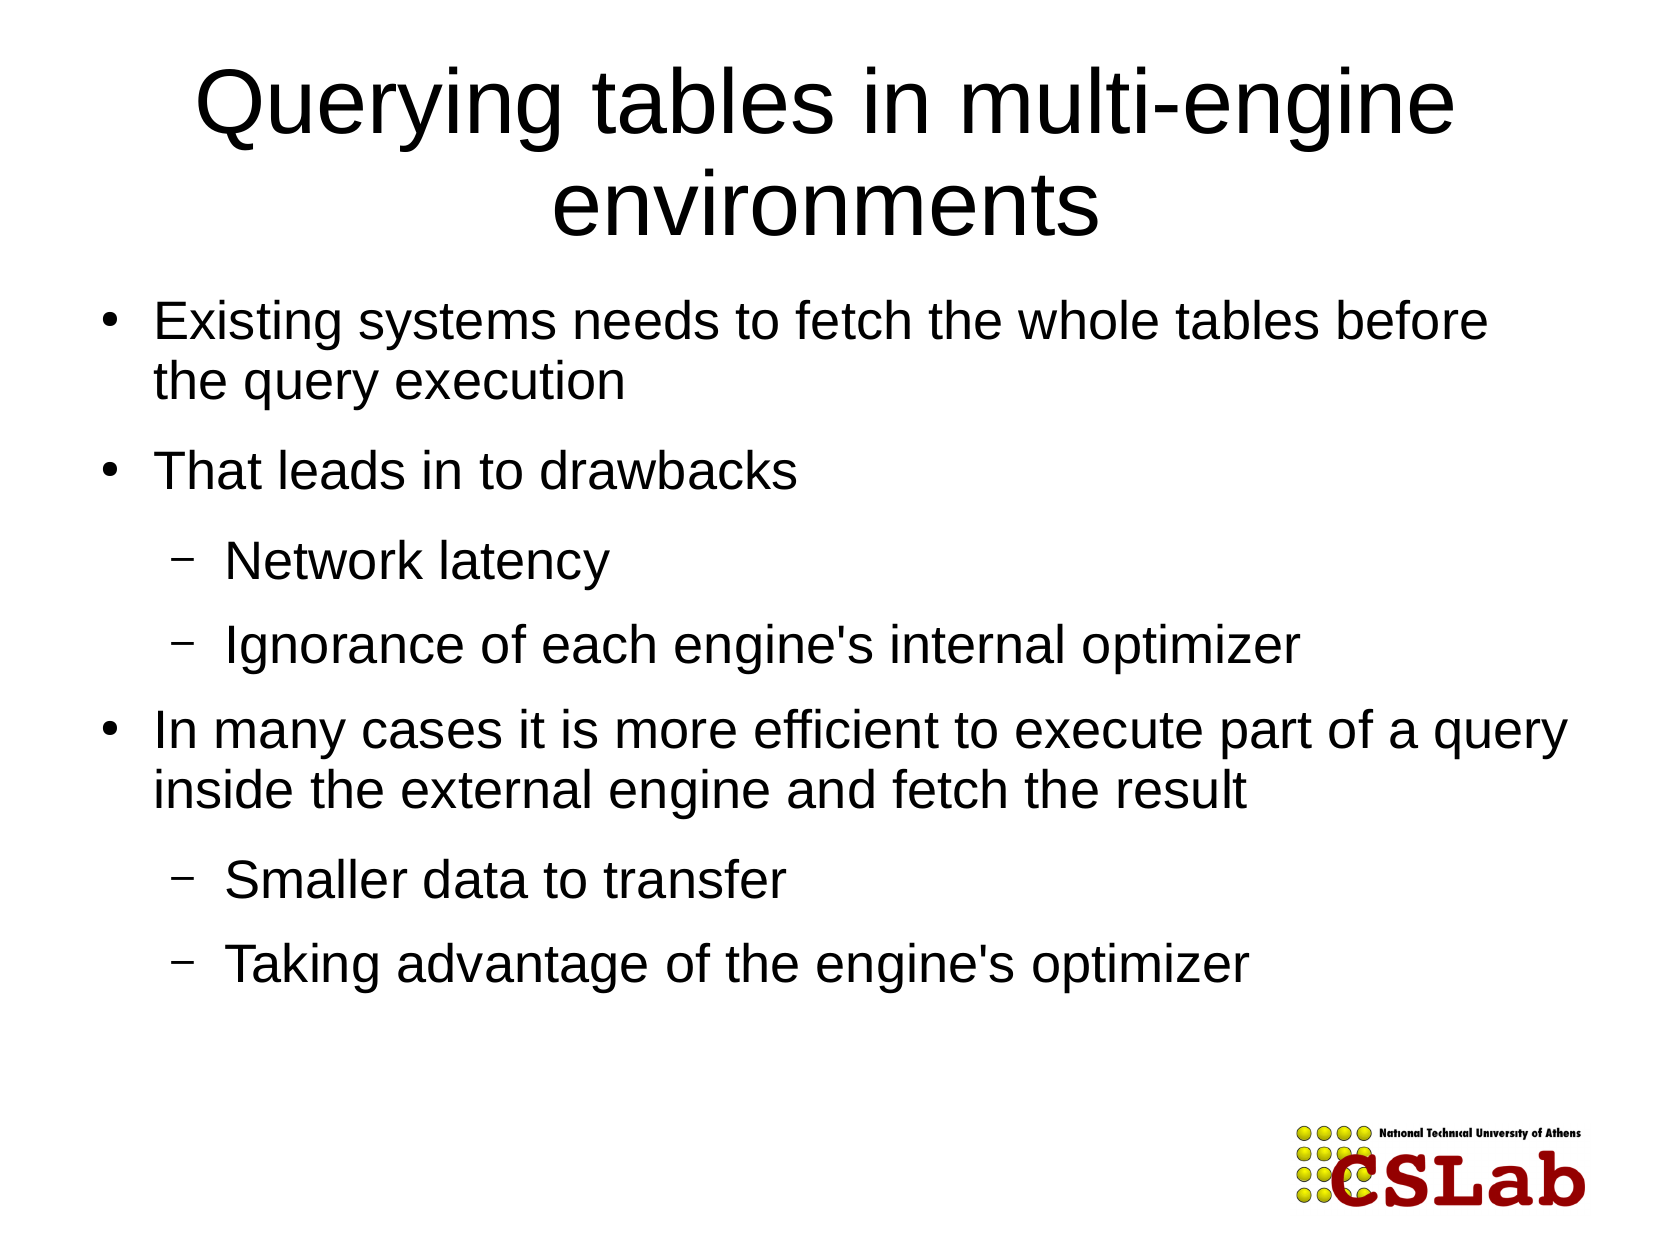

# Querying tables in multi-engine environments
Existing systems needs to fetch the whole tables before the query execution
That leads in to drawbacks
Network latency
Ignorance of each engine's internal optimizer
In many cases it is more efficient to execute part of a query inside the external engine and fetch the result
Smaller data to transfer
Taking advantage of the engine's optimizer